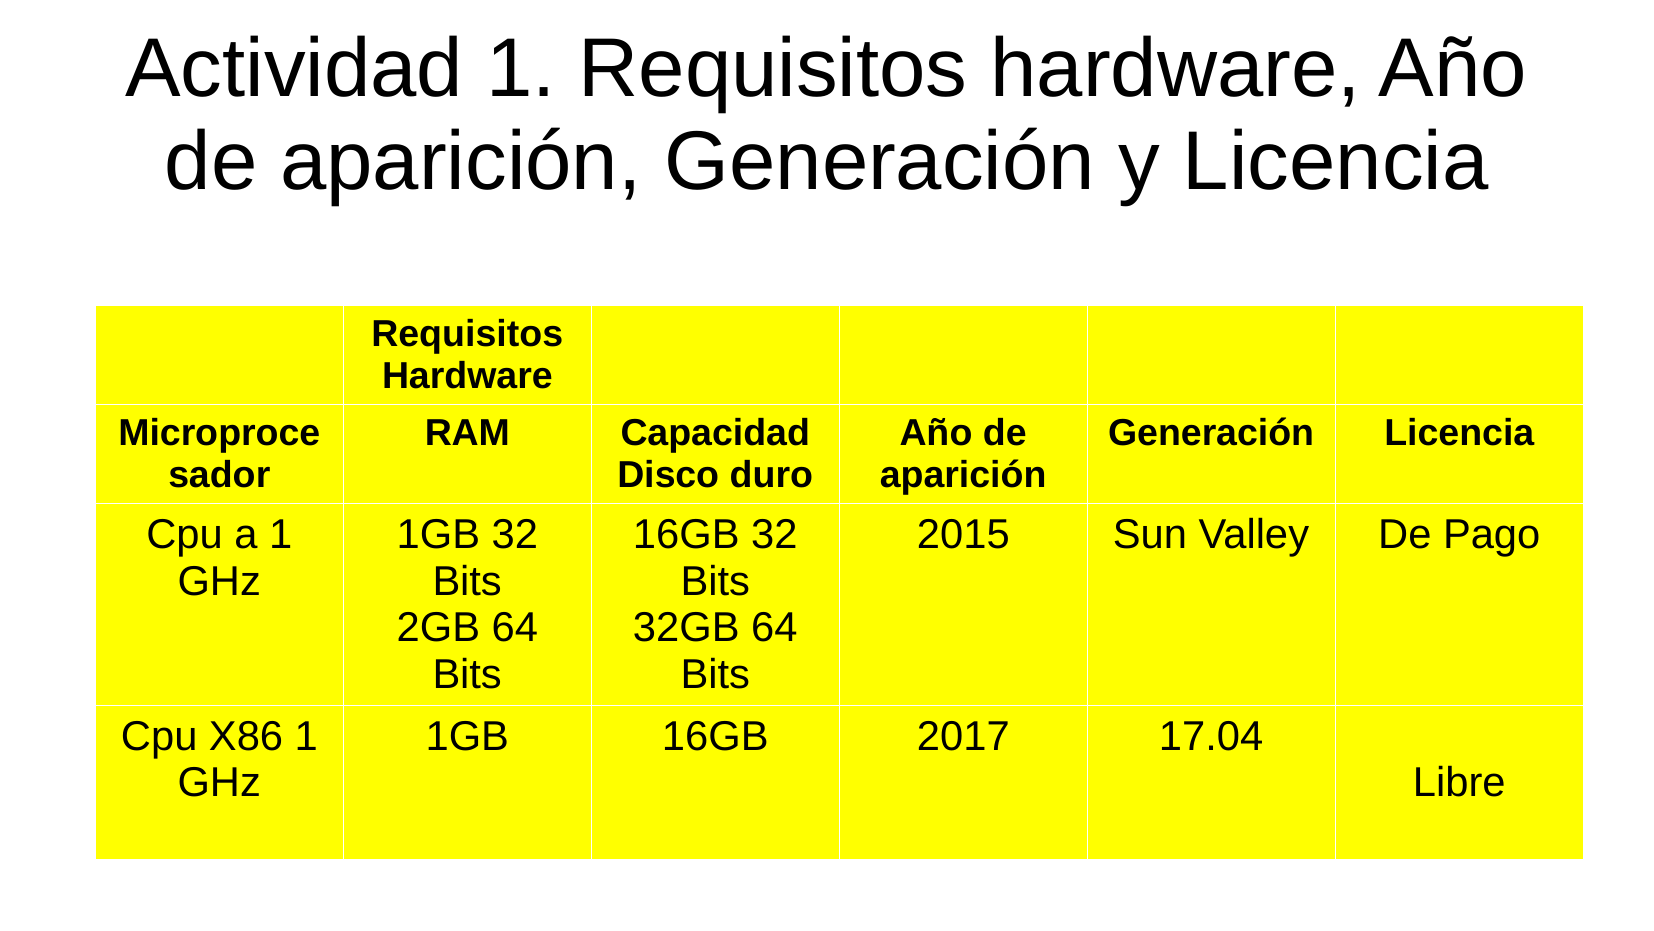

# Actividad 1. Requisitos hardware, Año de aparición, Generación y Licencia
| | Requisitos Hardware | | | | |
| --- | --- | --- | --- | --- | --- |
| Microprocesador | RAM | Capacidad Disco duro | Año de aparición | Generación | Licencia |
| Cpu a 1 GHz | 1GB 32 Bits 2GB 64 Bits | 16GB 32 Bits 32GB 64 Bits | 2015 | Sun Valley | De Pago |
| Cpu X86 1 GHz | 1GB | 16GB | 2017 | 17.04 | Libre |